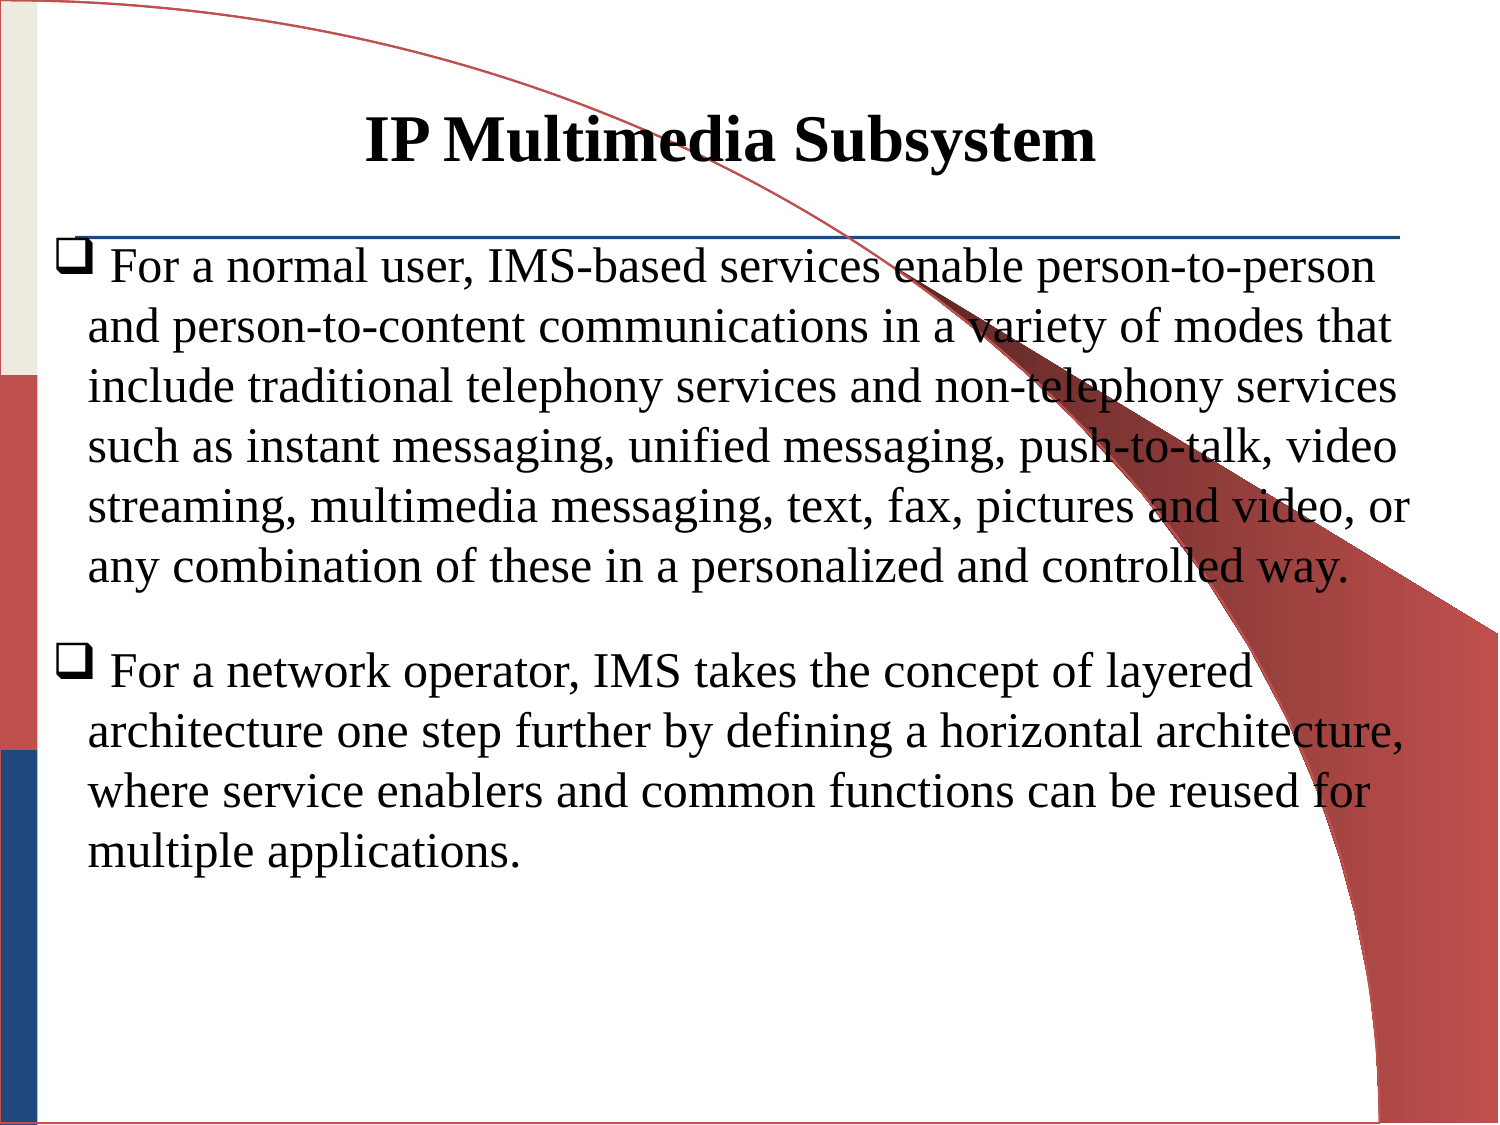

IP Multimedia Subsystem
 For a normal user, IMS-based services enable person-to-person and person-to-content communications in a variety of modes that include traditional telephony services and non-telephony services such as instant messaging, unified messaging, push-to-talk, video streaming, multimedia messaging, text, fax, pictures and video, or any combination of these in a personalized and controlled way.
 For a network operator, IMS takes the concept of layered architecture one step further by defining a horizontal architecture, where service enablers and common functions can be reused for multiple applications.